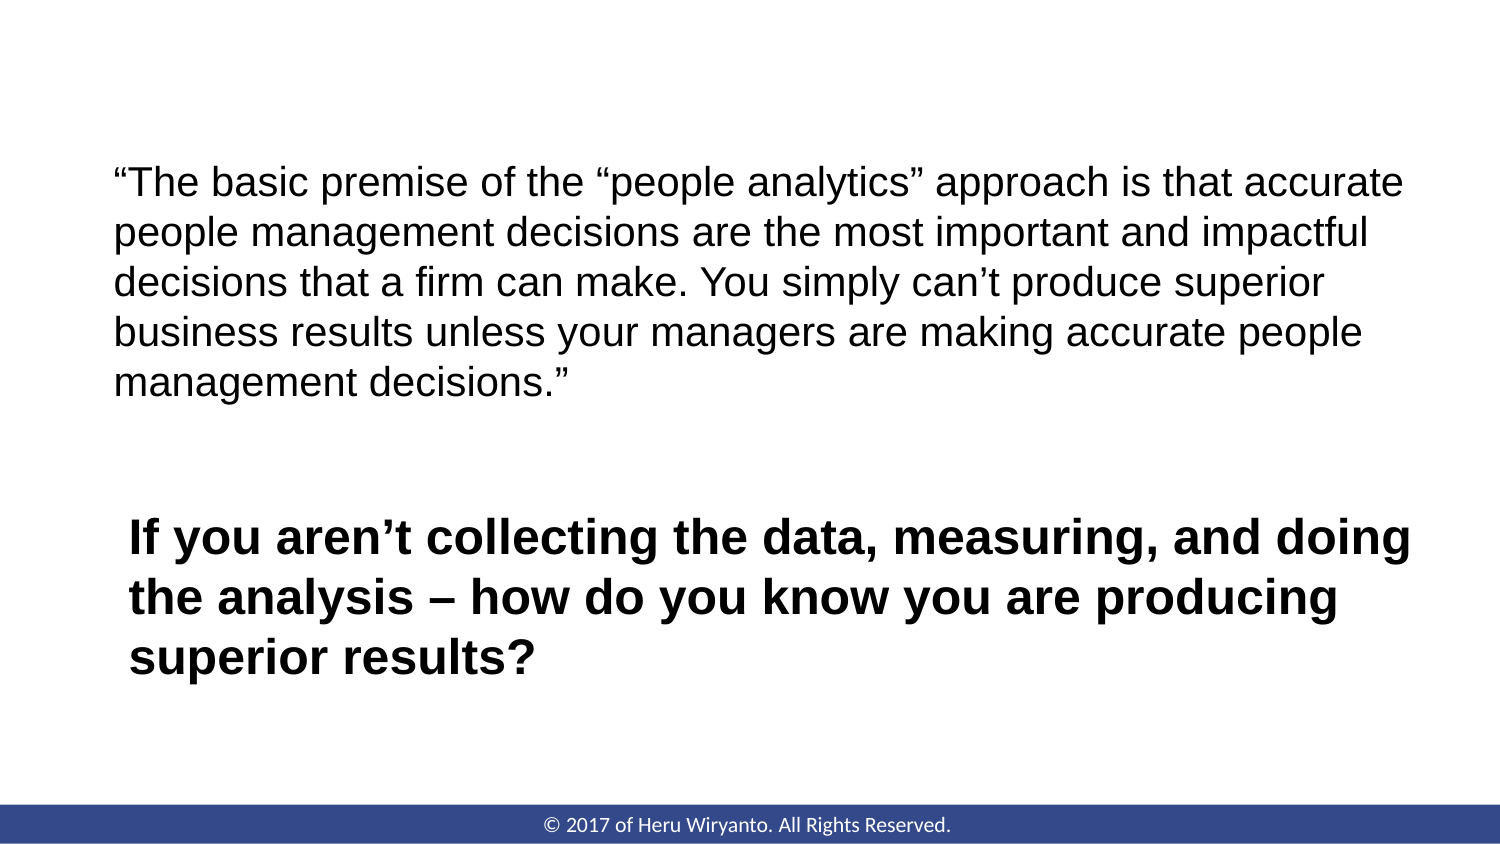

#
“The basic premise of the “people analytics” approach is that accurate people management decisions are the most important and impactful decisions that a firm can make. You simply can’t produce superior business results unless your managers are making accurate people management decisions.”
If you aren’t collecting the data, measuring, and doing the analysis – how do you know you are producing superior results?